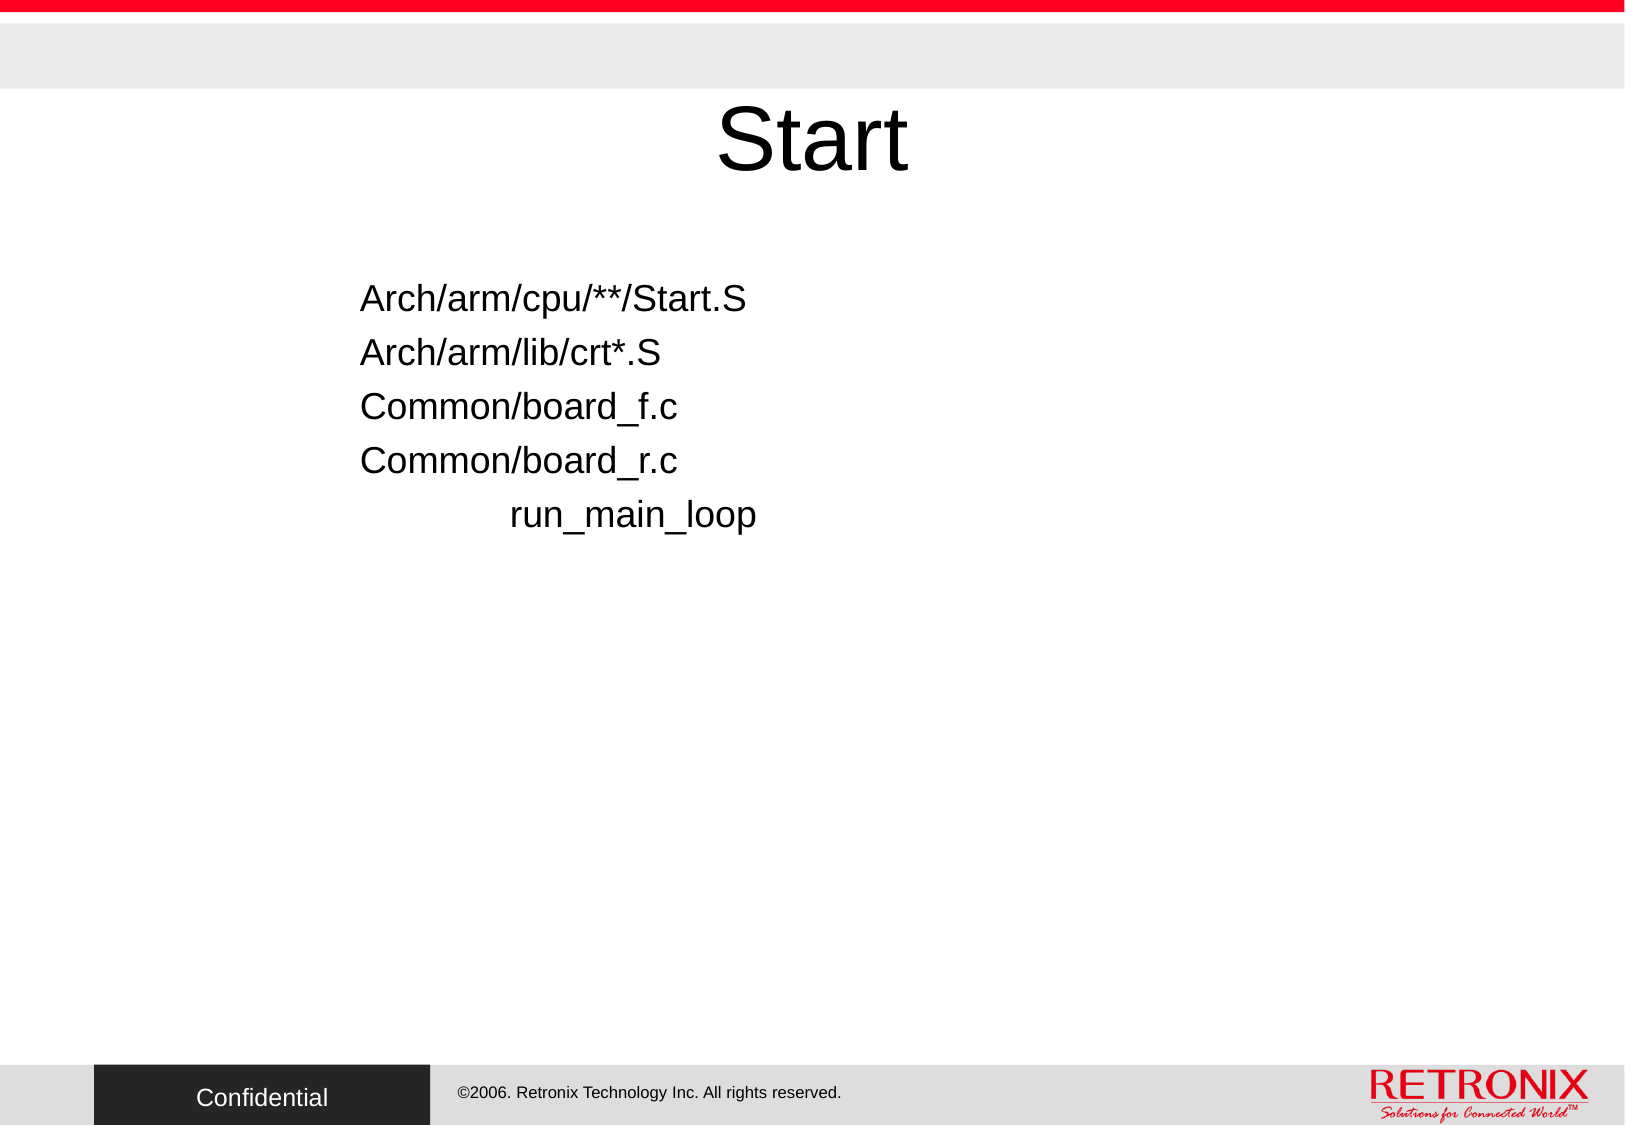

# Start
Arch/arm/cpu/**/Start.S
Arch/arm/lib/crt*.S
Common/board_f.c
Common/board_r.c
		run_main_loop